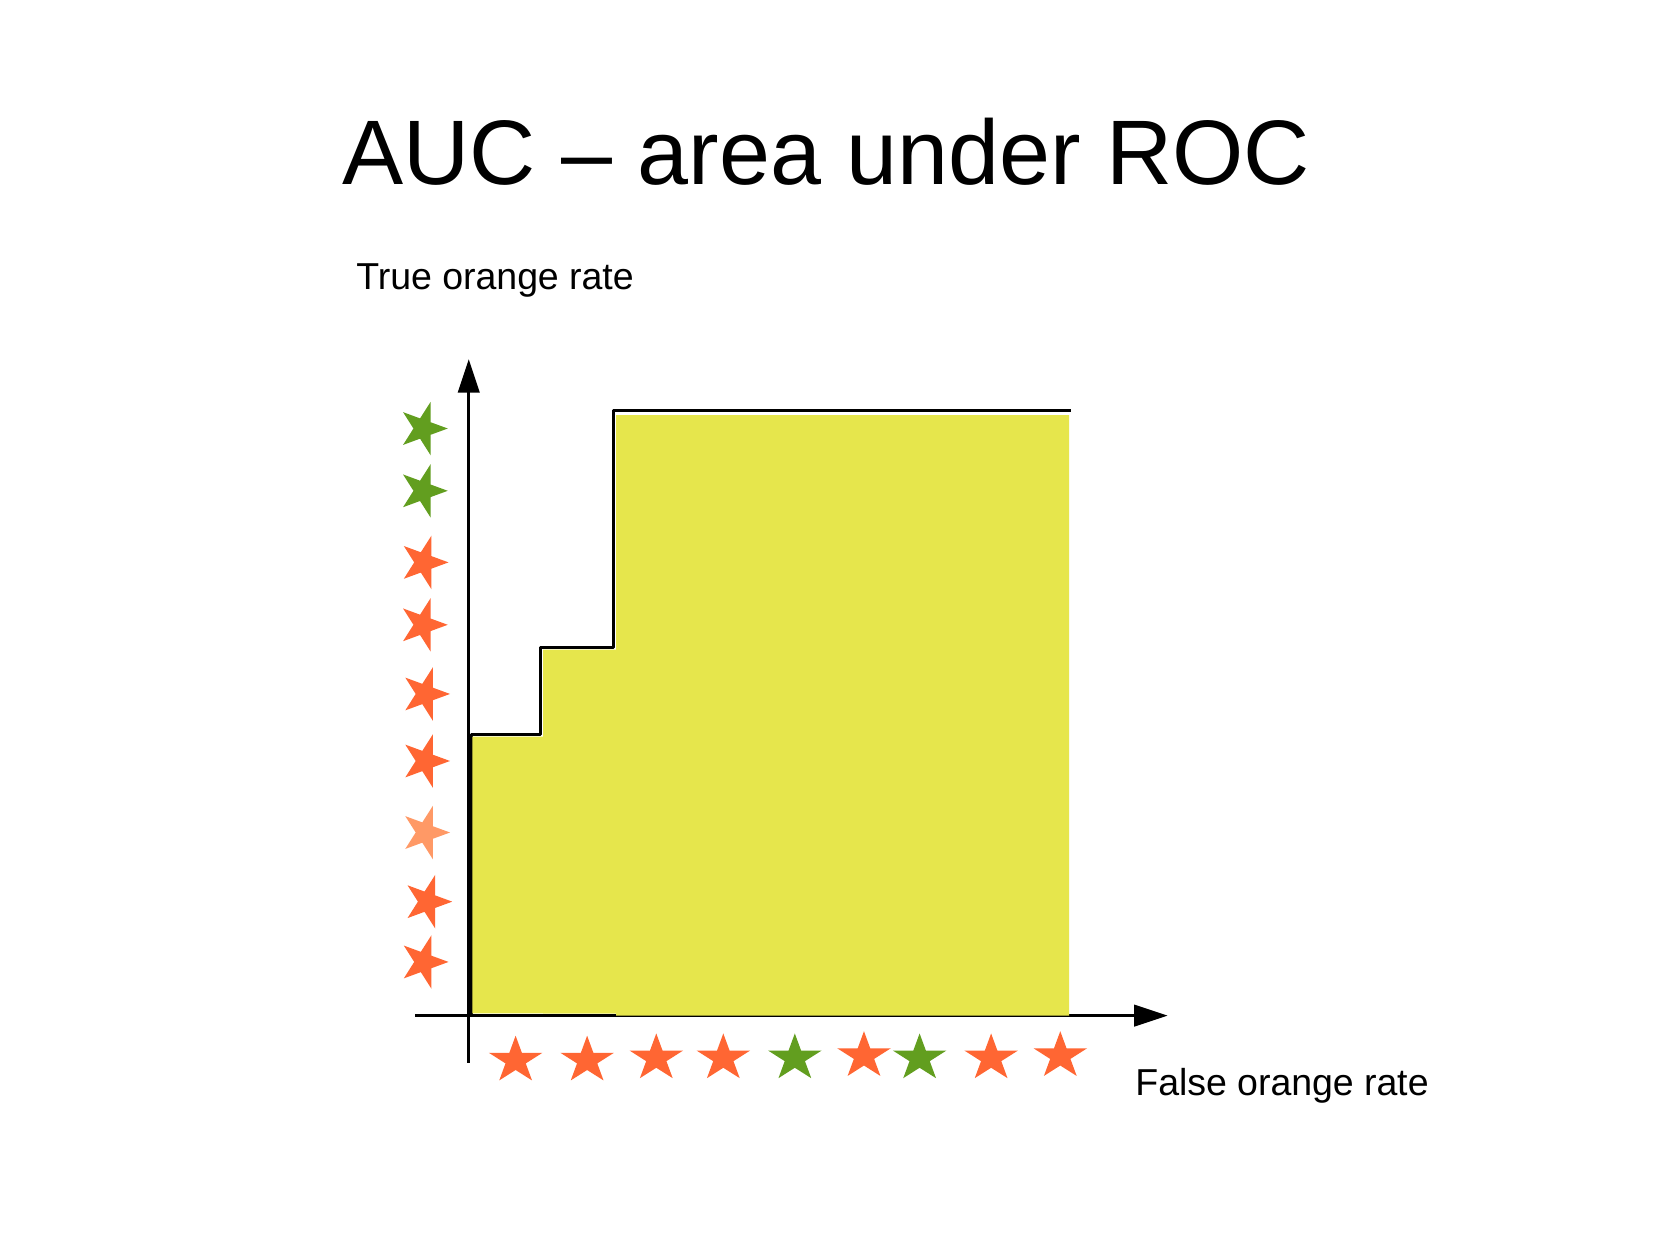

# AUC – area under ROC
True orange rate
False orange rate